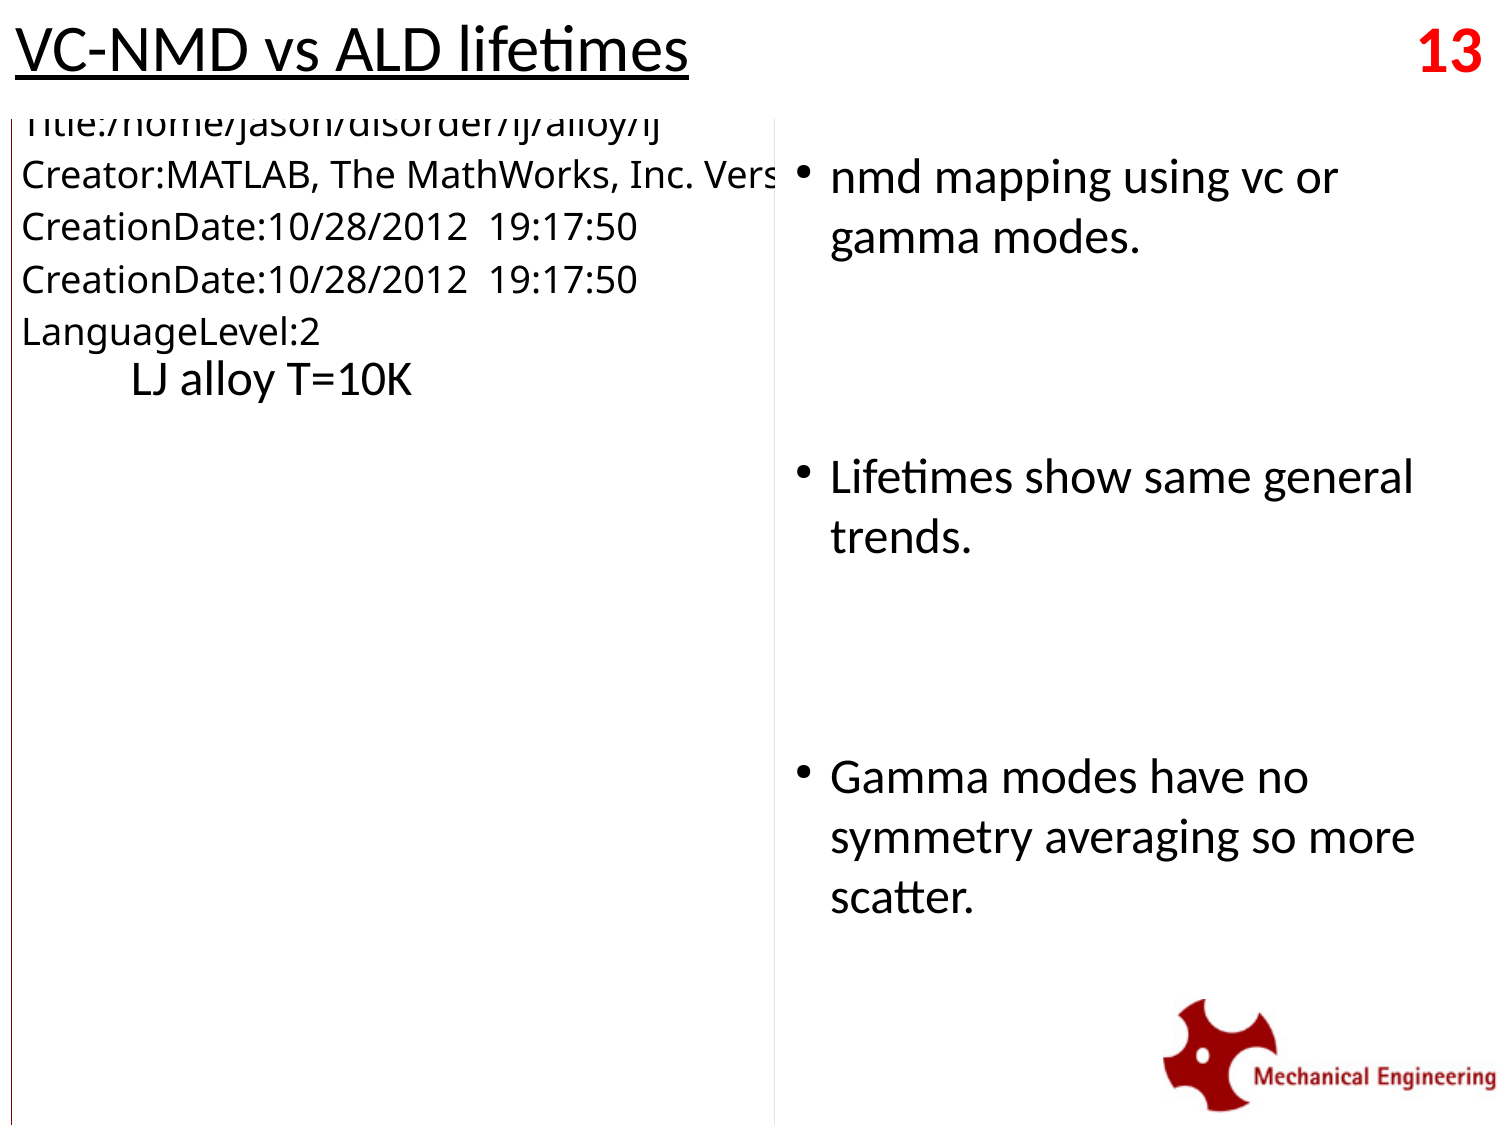

# VC-NMD vs ALD lifetimes
13
nmd mapping using vc or gamma modes.
Lifetimes show same general trends.
Gamma modes have no symmetry averaging so more scatter.
LJ alloy T=10K